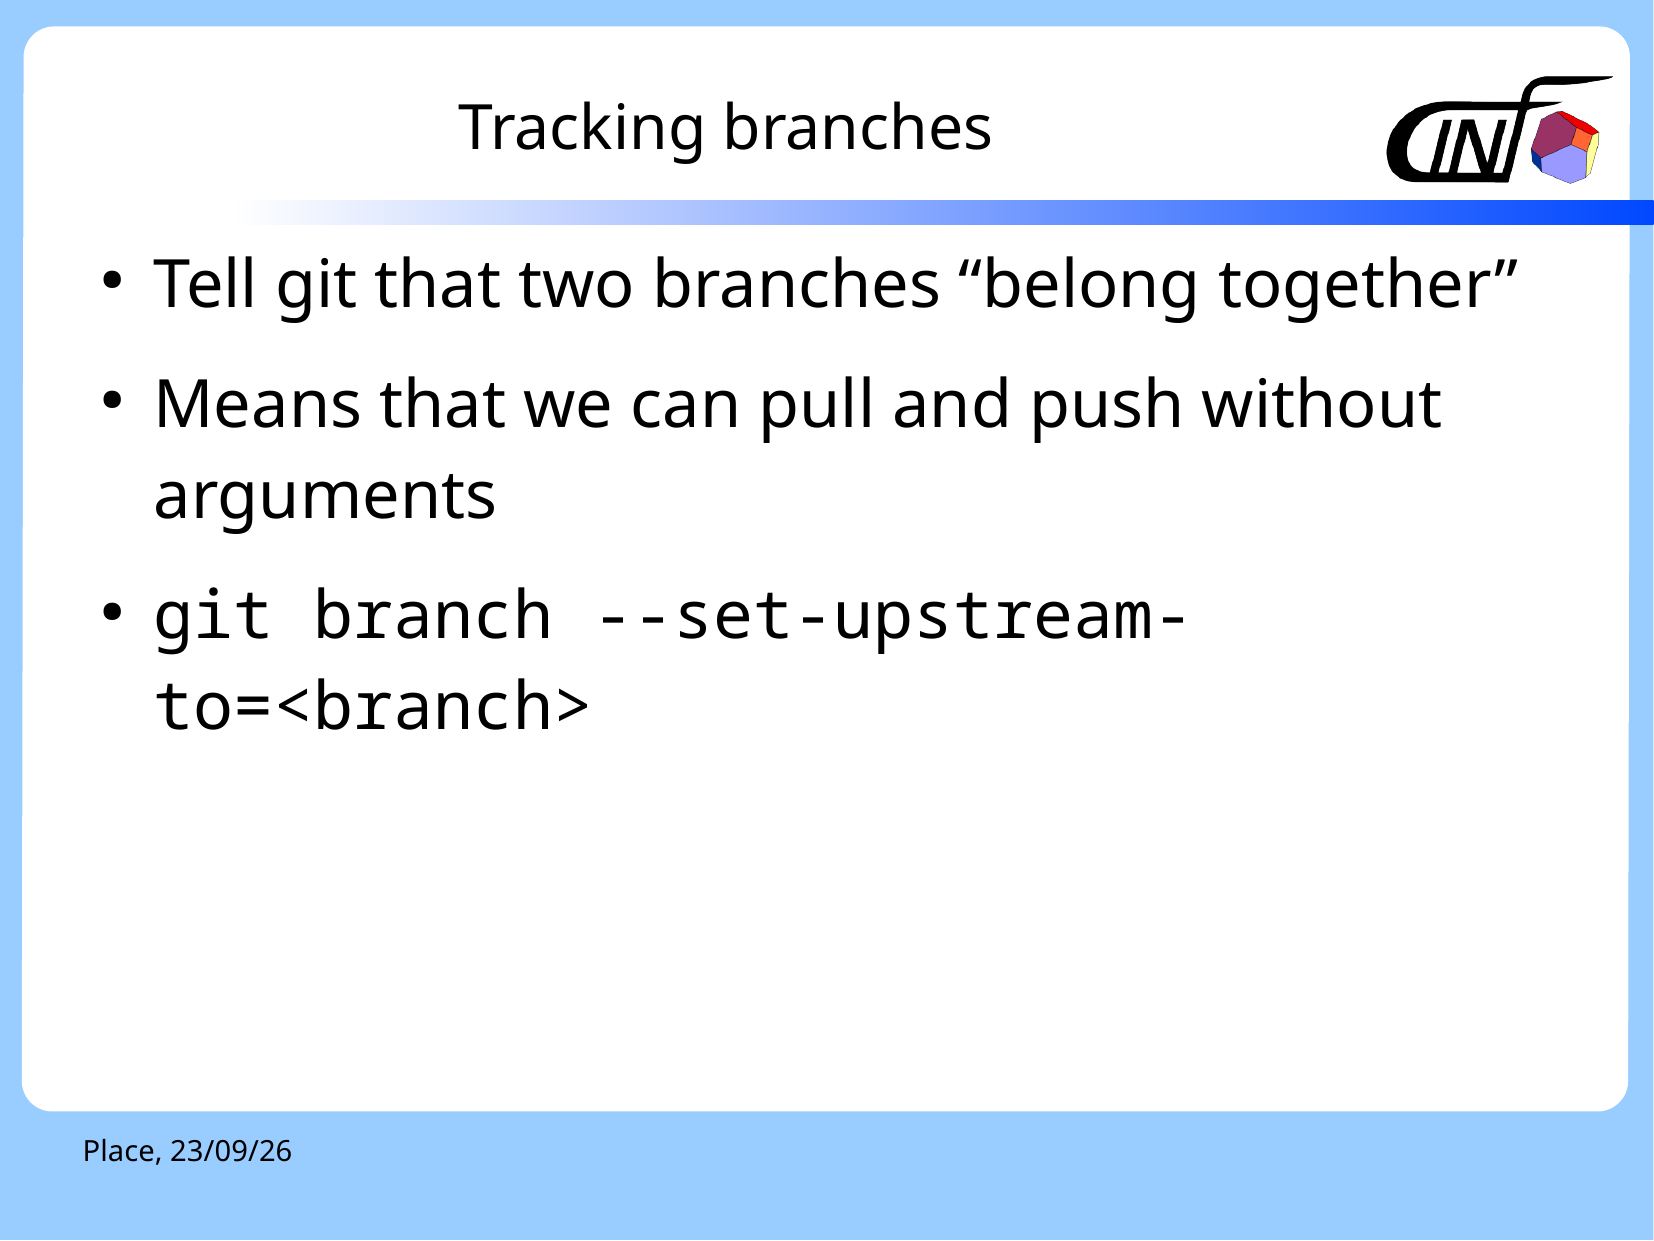

# Tracking branches
Tell git that two branches “belong together”
Means that we can pull and push without arguments
git branch --set-upstream-to=<branch>